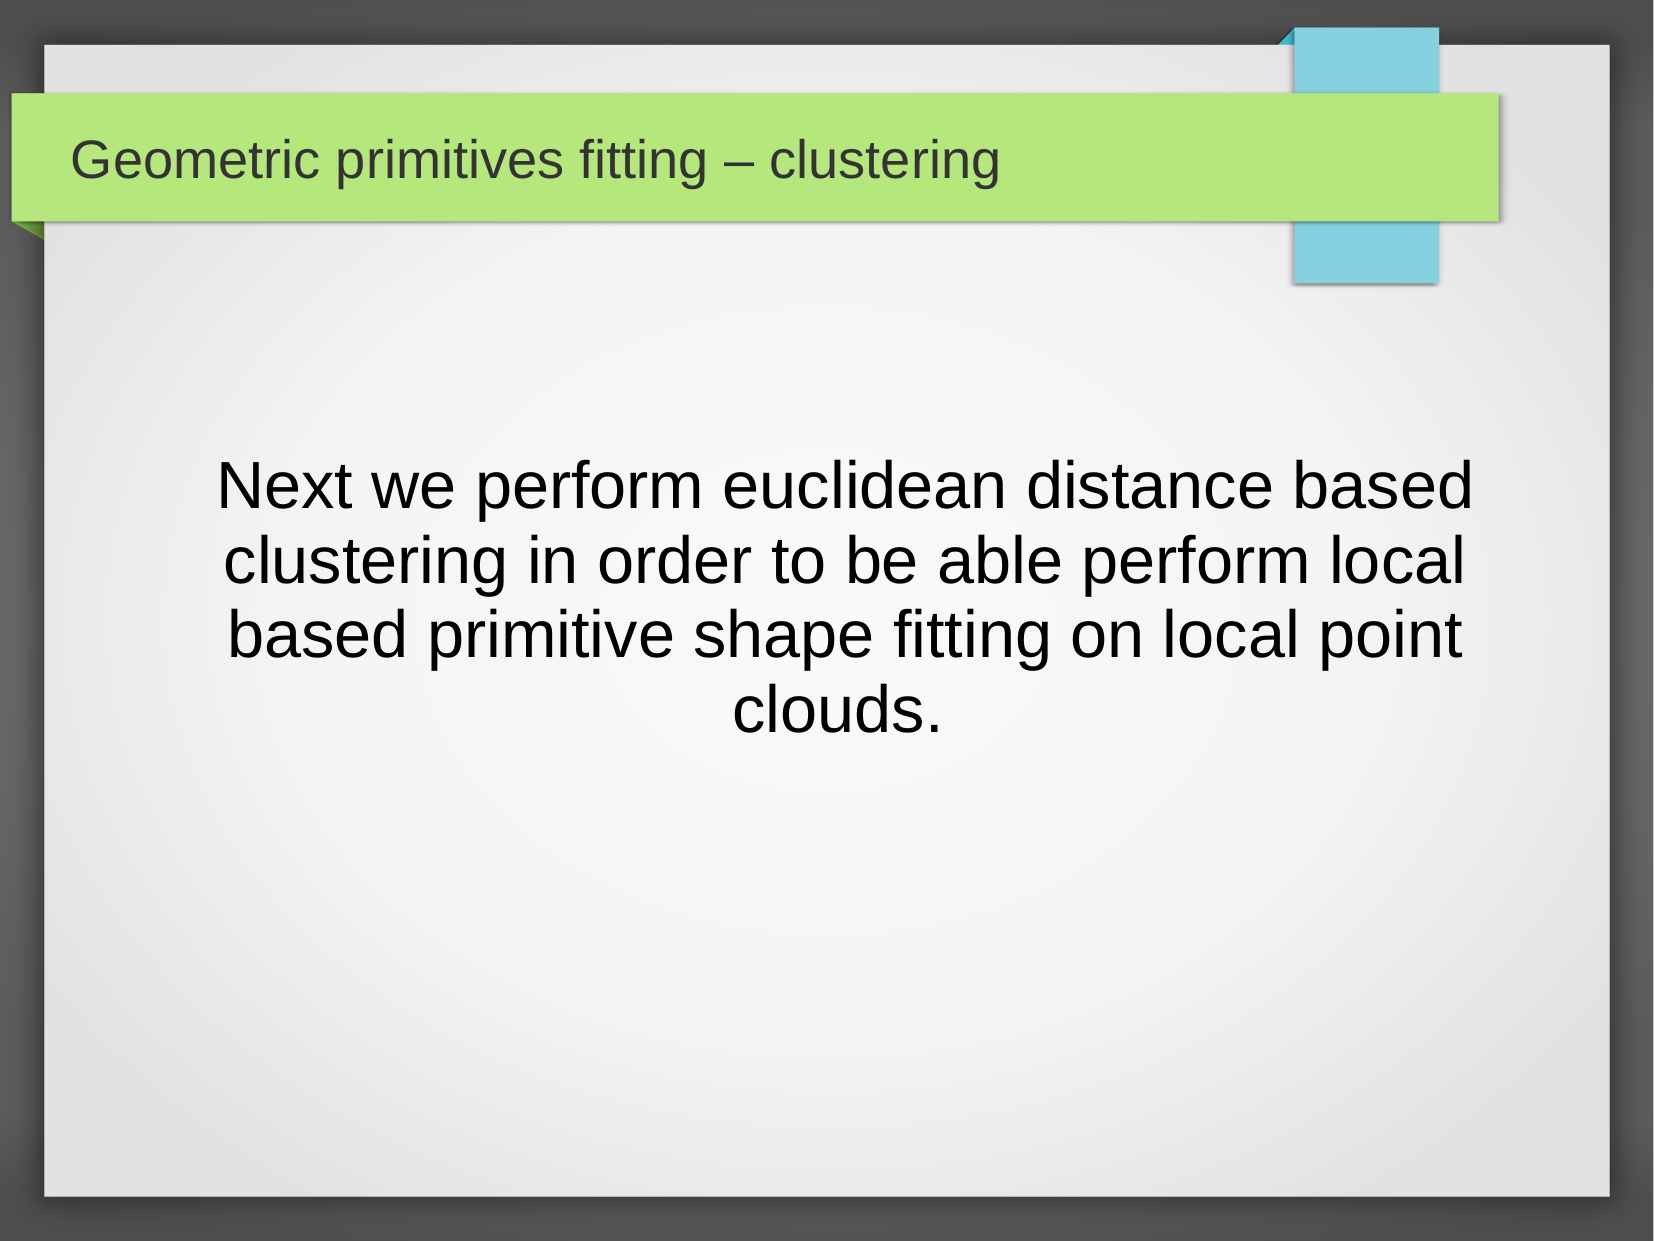

# Geometric primitives fitting – clustering
Next we perform euclidean distance based clustering in order to be able perform local based primitive shape fitting on local point clouds.